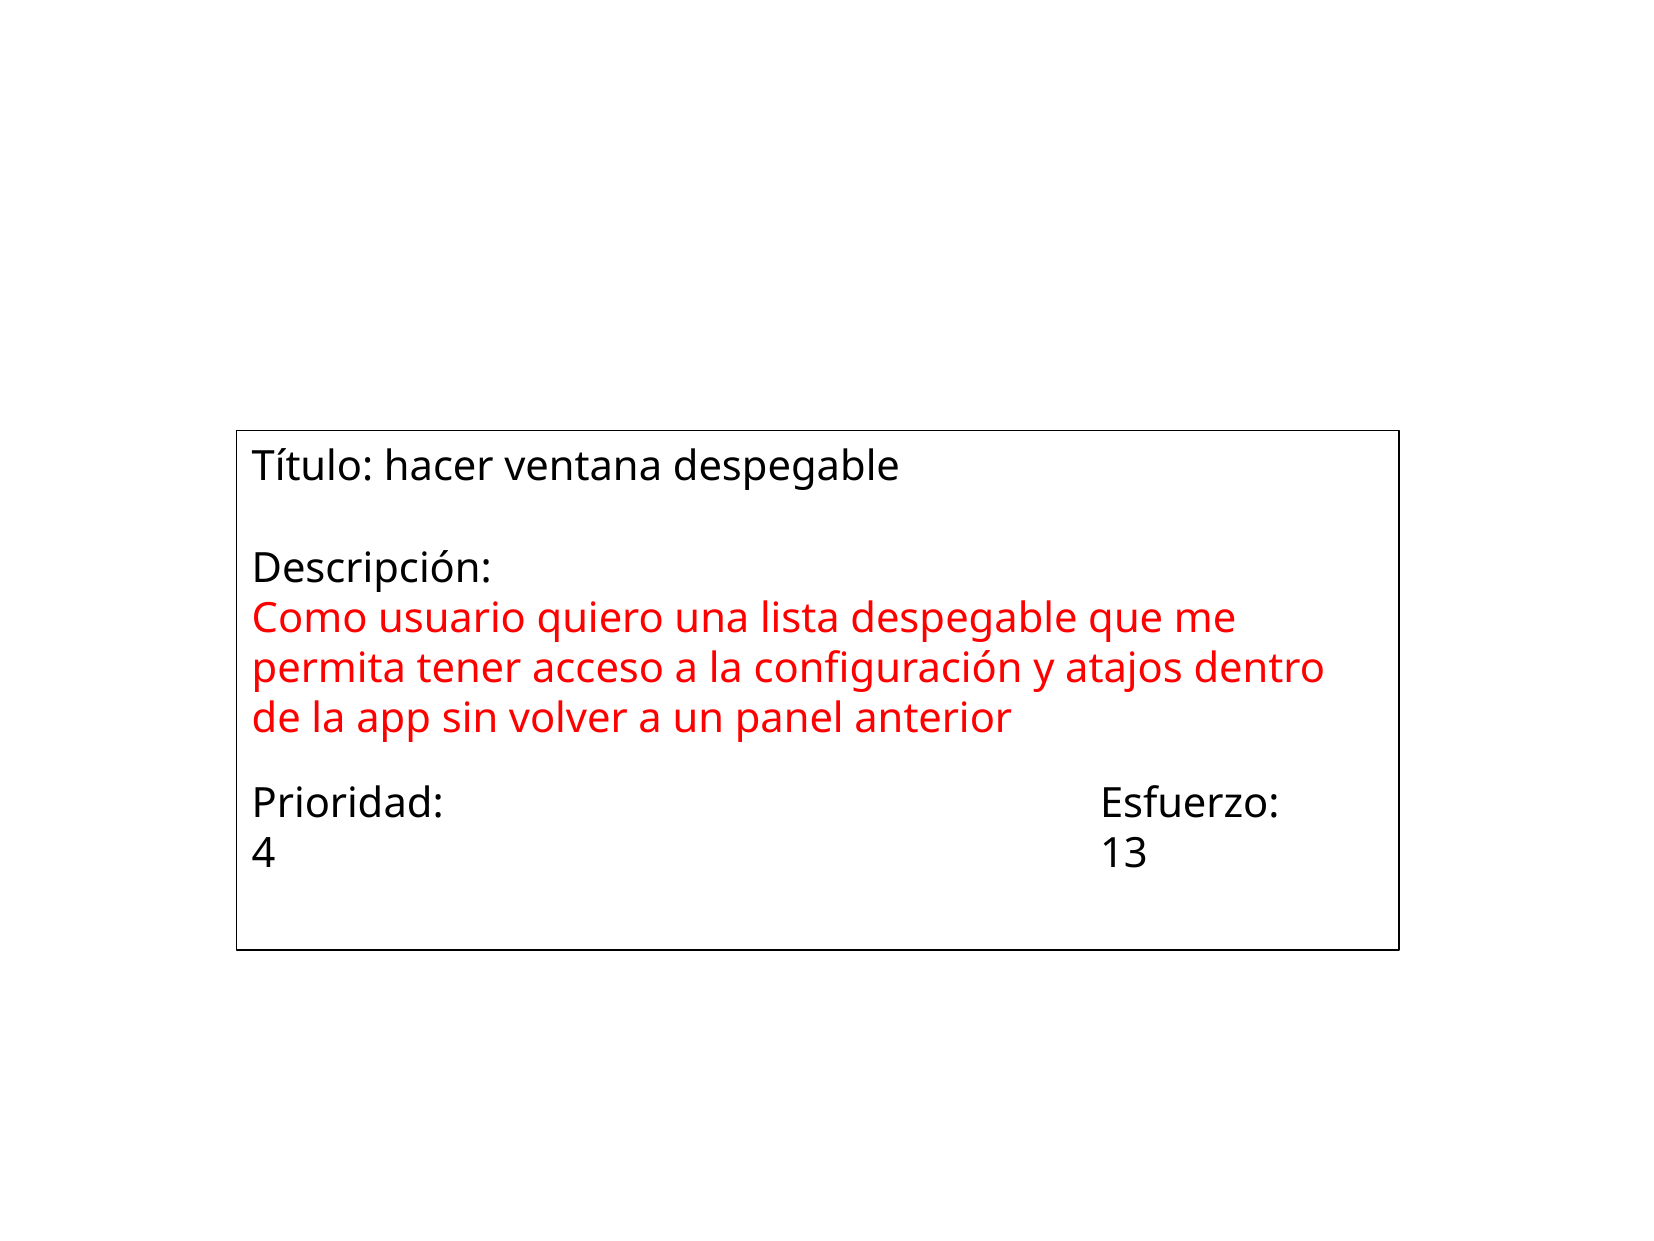

Título: hacer ventana despegable
Descripción:
Como usuario quiero una lista despegable que me permita tener acceso a la configuración y atajos dentro de la app sin volver a un panel anterior
Prioridad: 4
Esfuerzo: 13